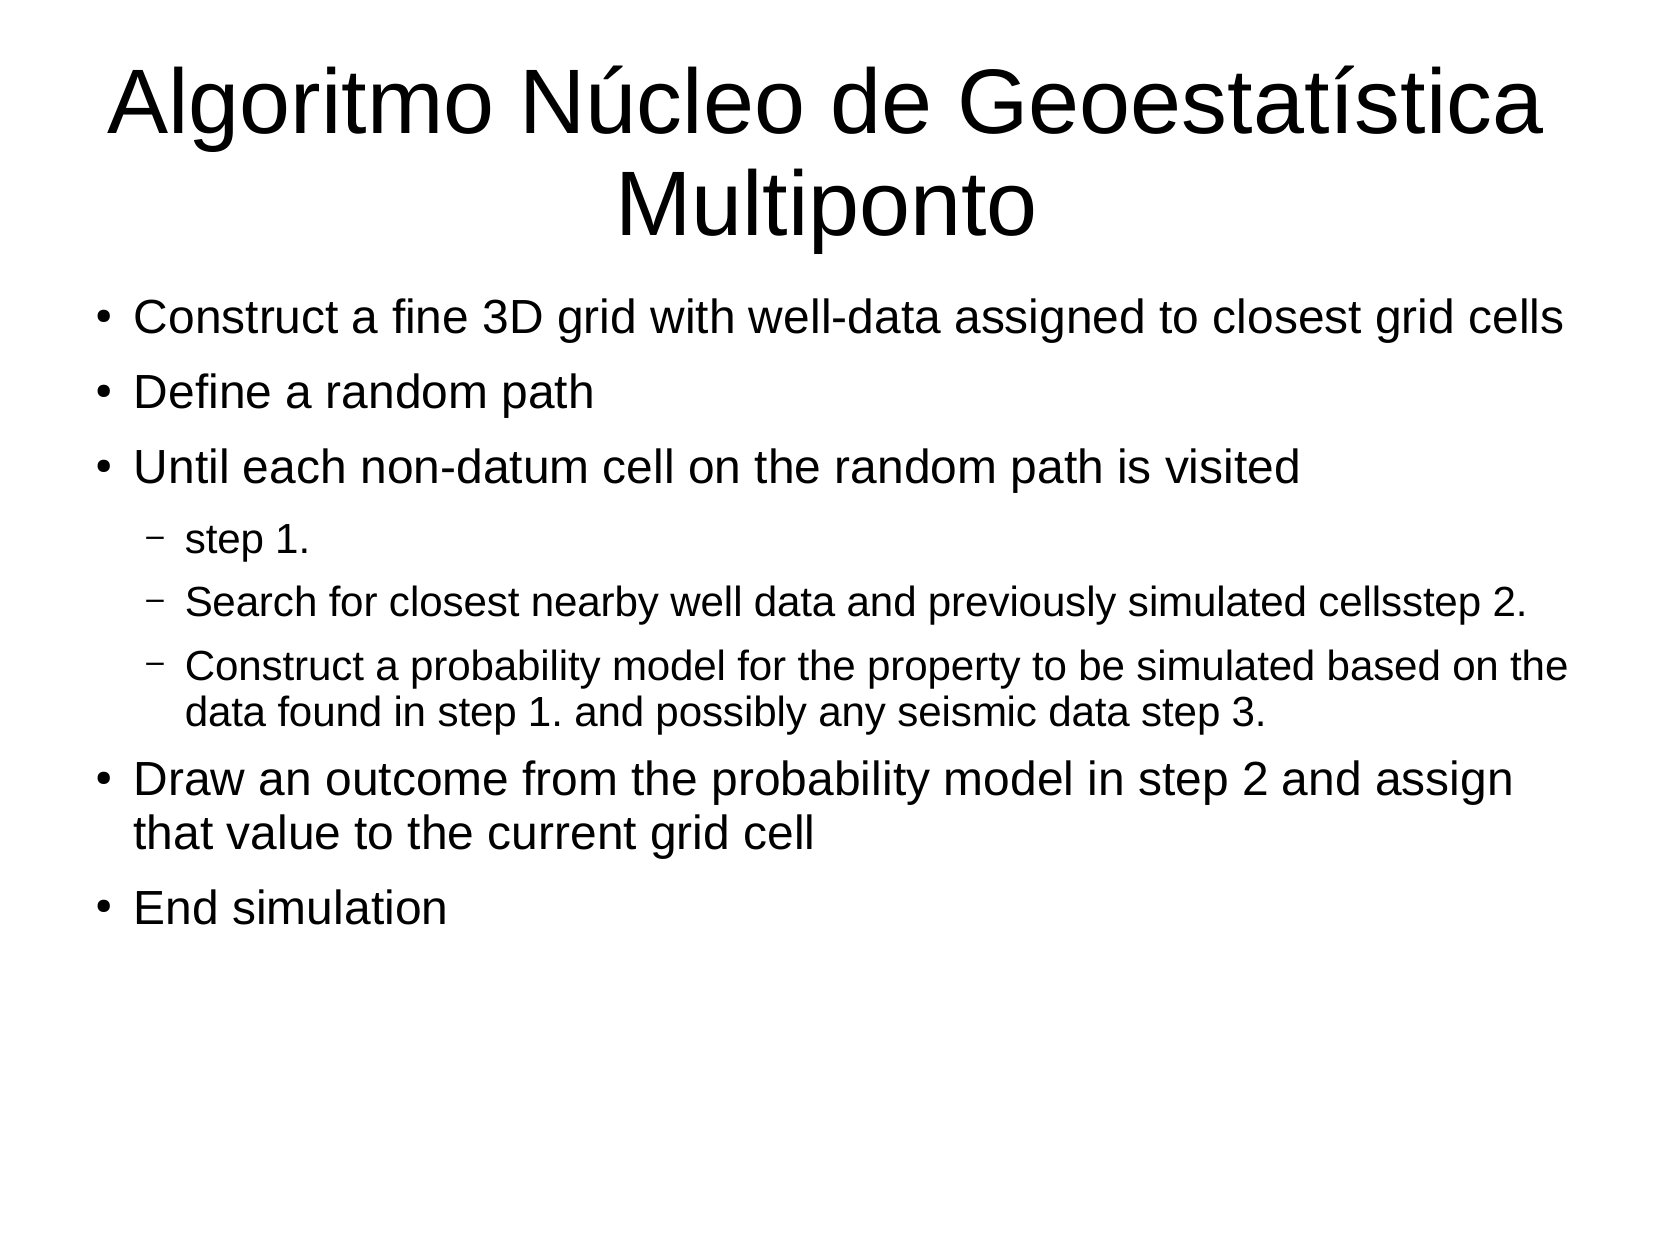

# Algoritmo Núcleo de Geoestatística Multiponto
Construct a fine 3D grid with well-data assigned to closest grid cells
Define a random path
Until each non-datum cell on the random path is visited
step 1.
Search for closest nearby well data and previously simulated cellsstep 2.
Construct a probability model for the property to be simulated based on the data found in step 1. and possibly any seismic data step 3.
Draw an outcome from the probability model in step 2 and assign that value to the current grid cell
End simulation